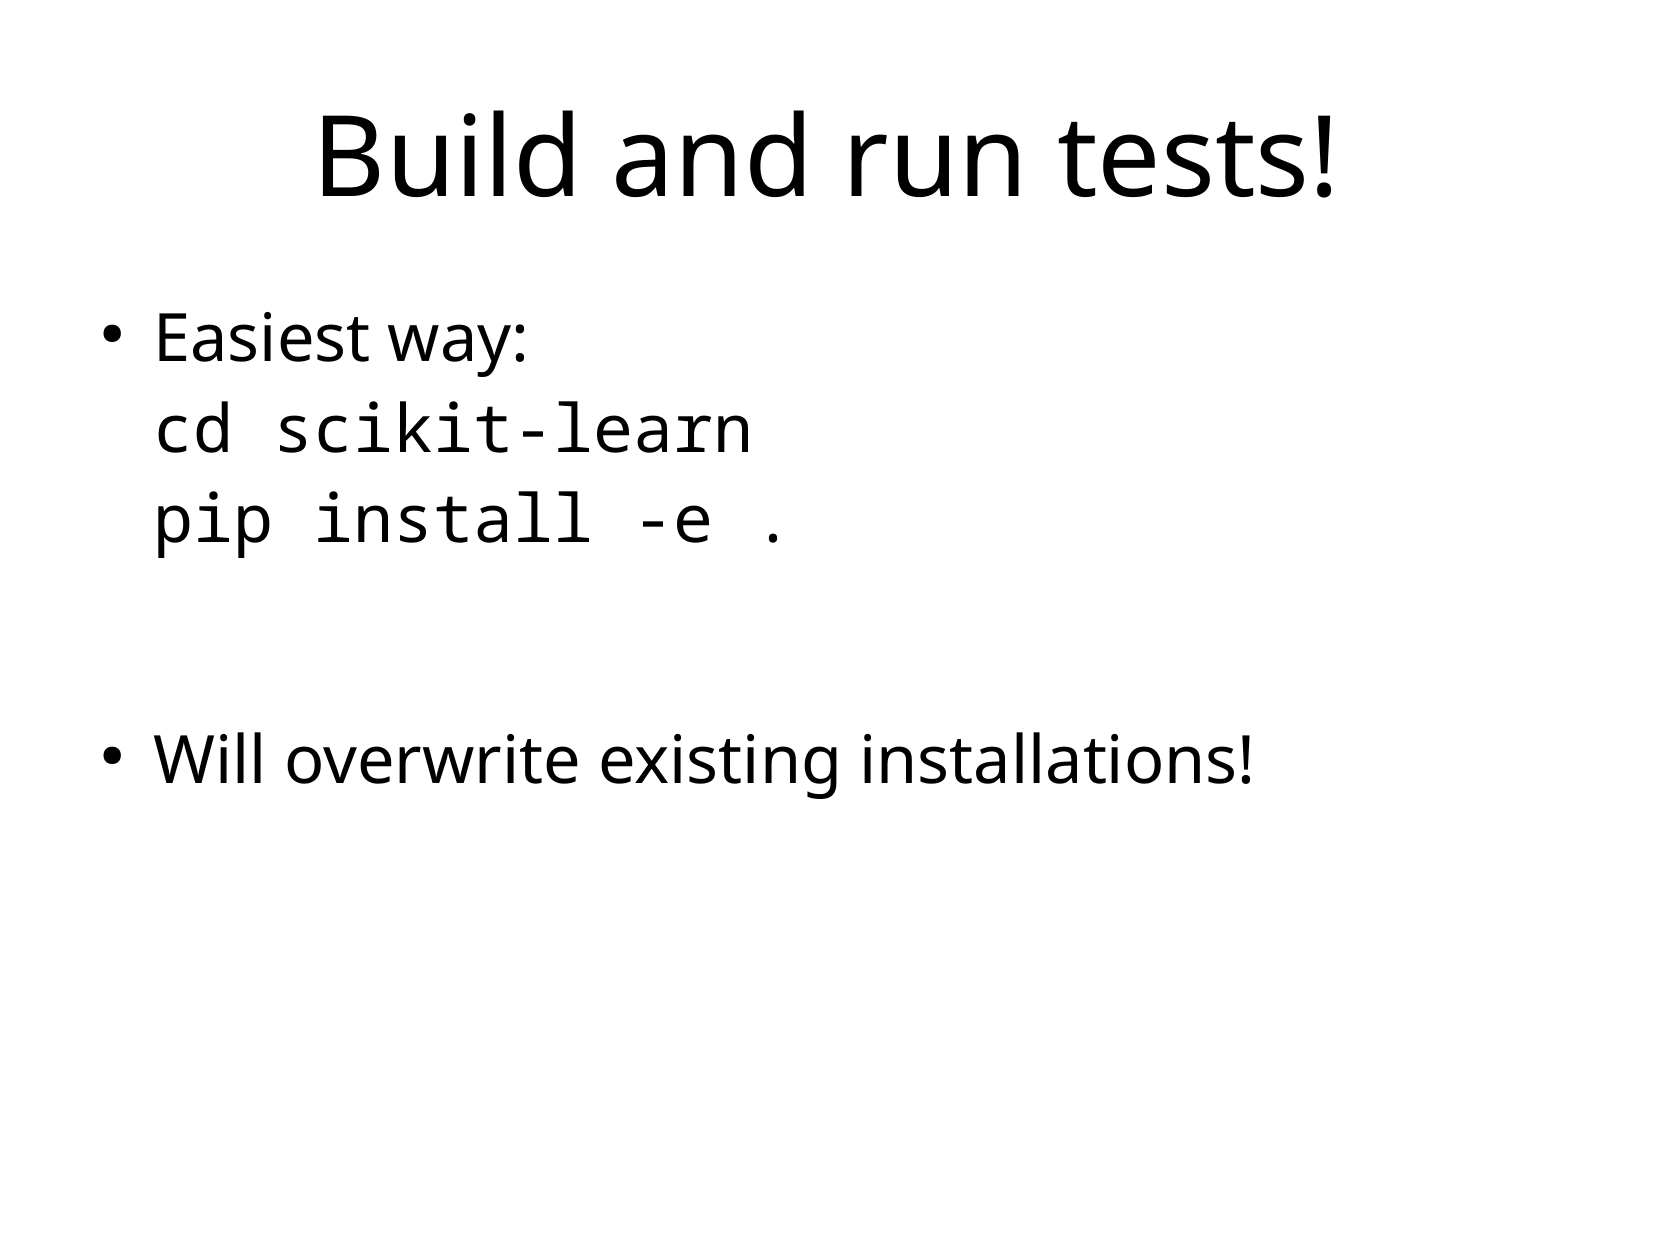

# Build and run tests!
Easiest way:
cd scikit-learn
pip install -e .
Will overwrite existing installations!